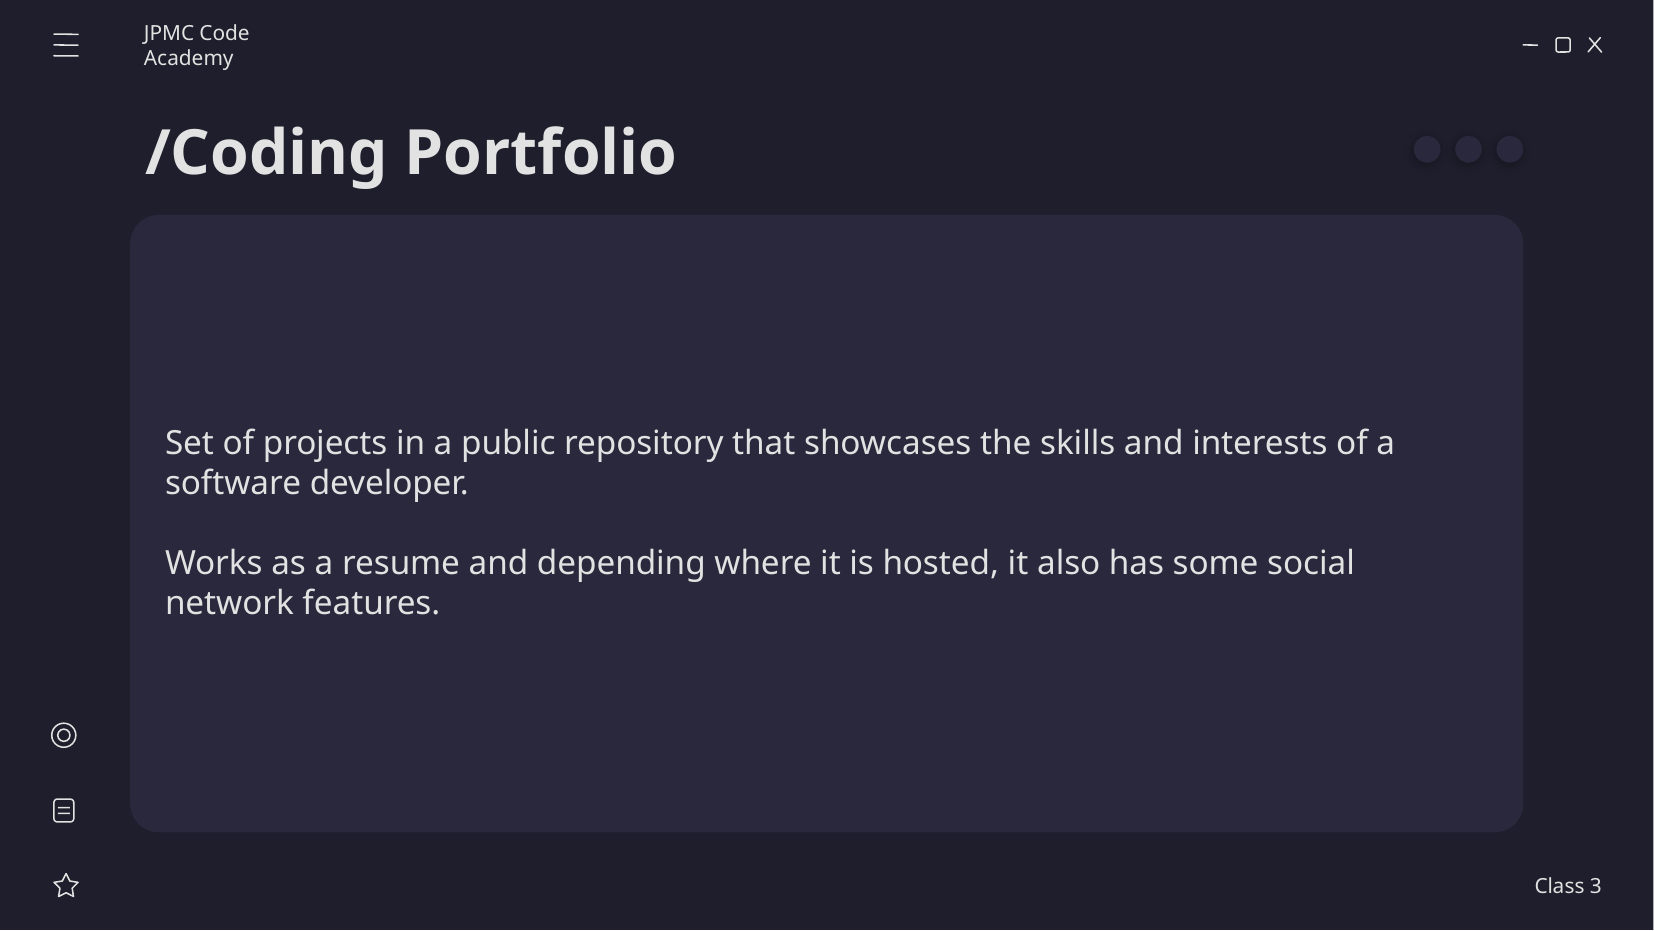

JPMC Code Academy
# /Coding Portfolio
Set of projects in a public repository that showcases the skills and interests of a software developer.
Works as a resume and depending where it is hosted, it also has some social network features.
Class 3